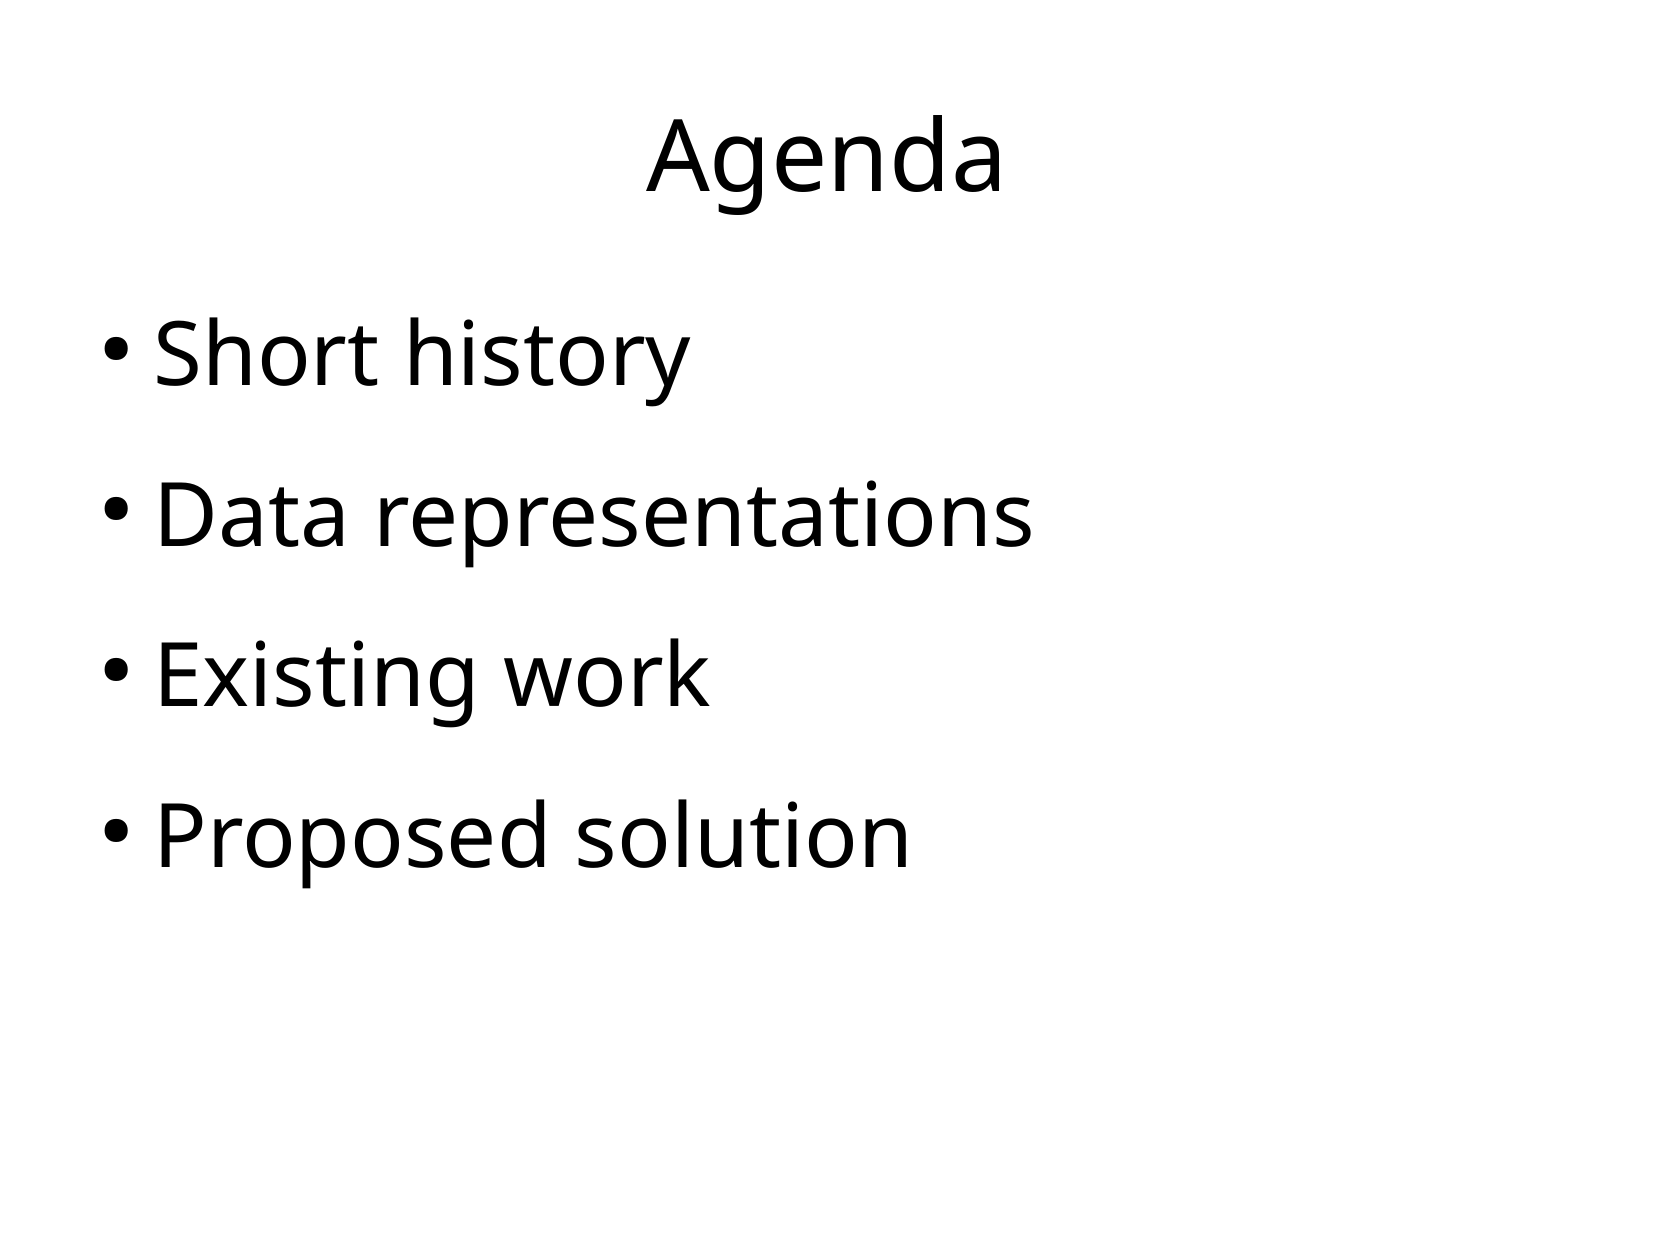

# Agenda
Short history
Data representations
Existing work
Proposed solution